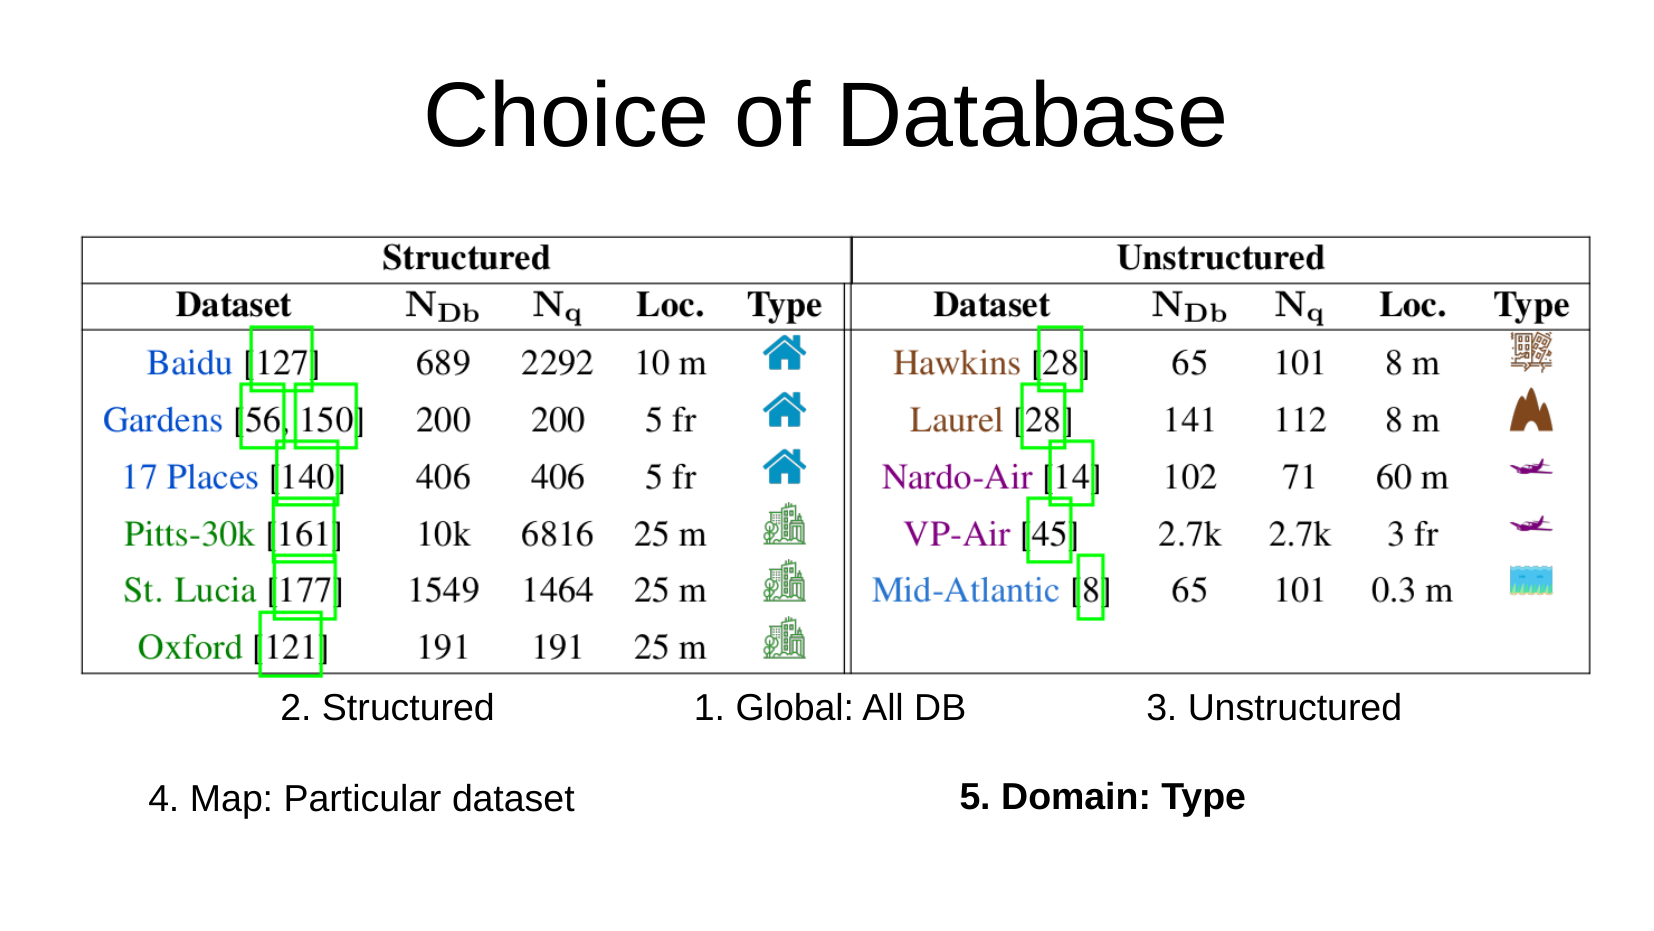

# Choice of Database
2. Structured
1. Global: All DB
3. Unstructured
5. Domain: Type
4. Map: Particular dataset